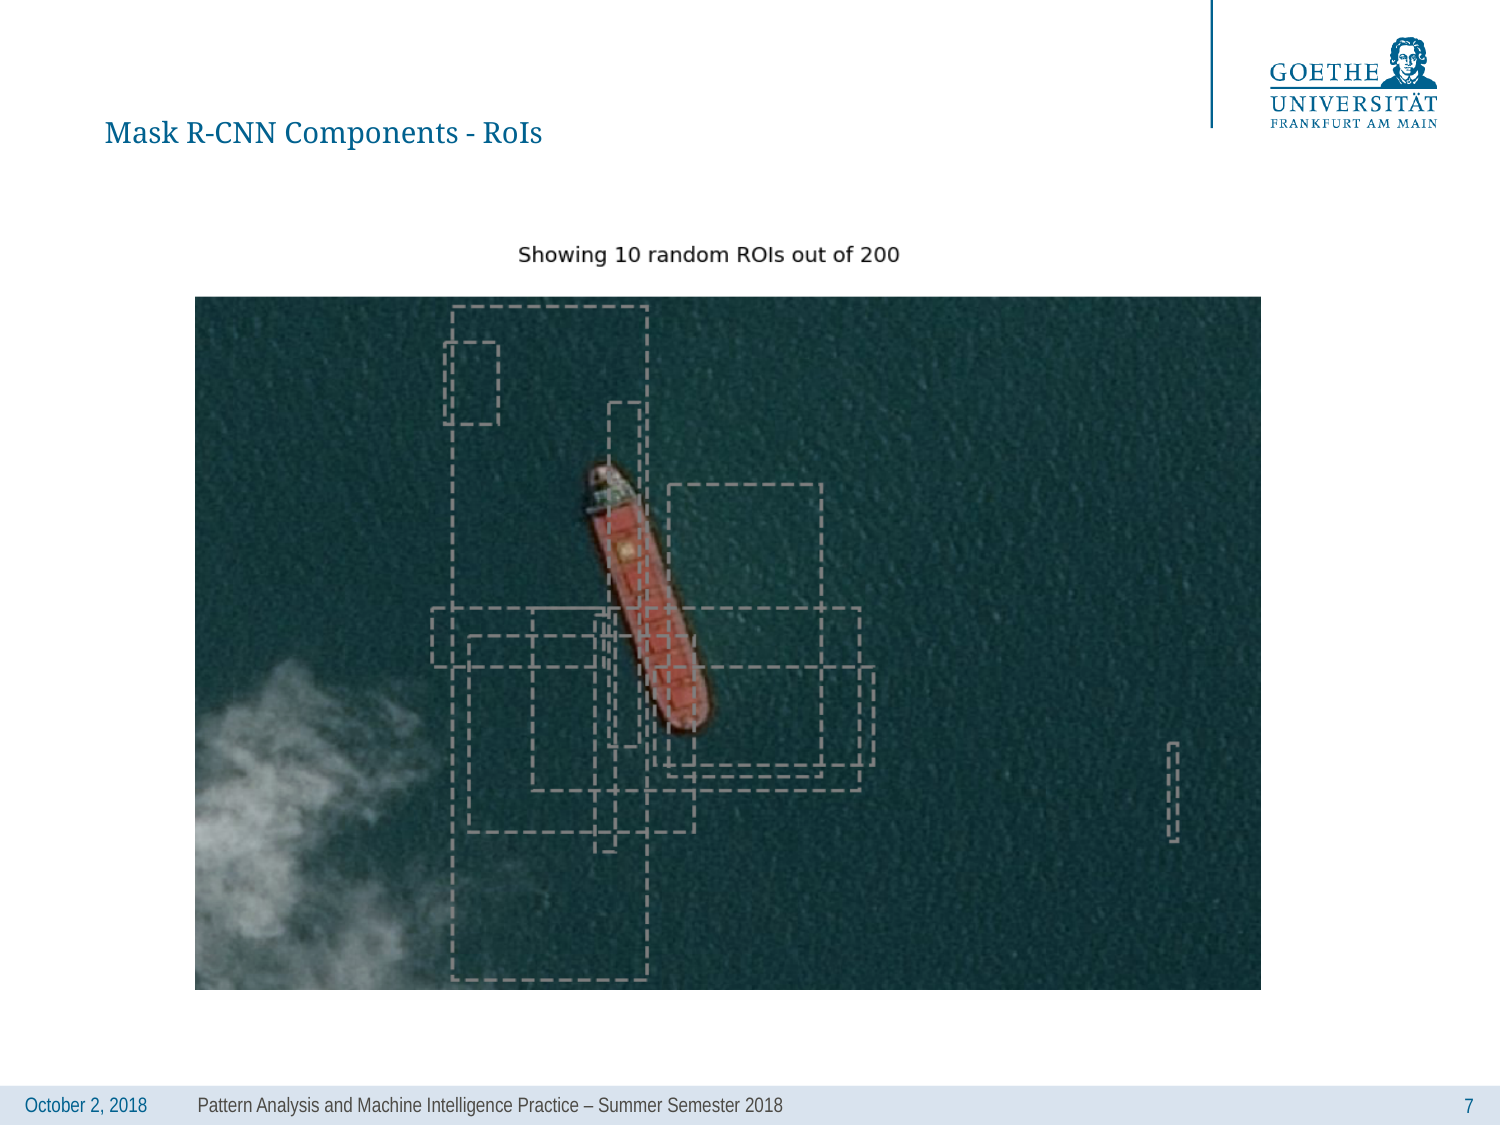

Mask R-CNN Components - RoIs
Pattern Analysis and Machine Intelligence Practice – Summer Semester 2018